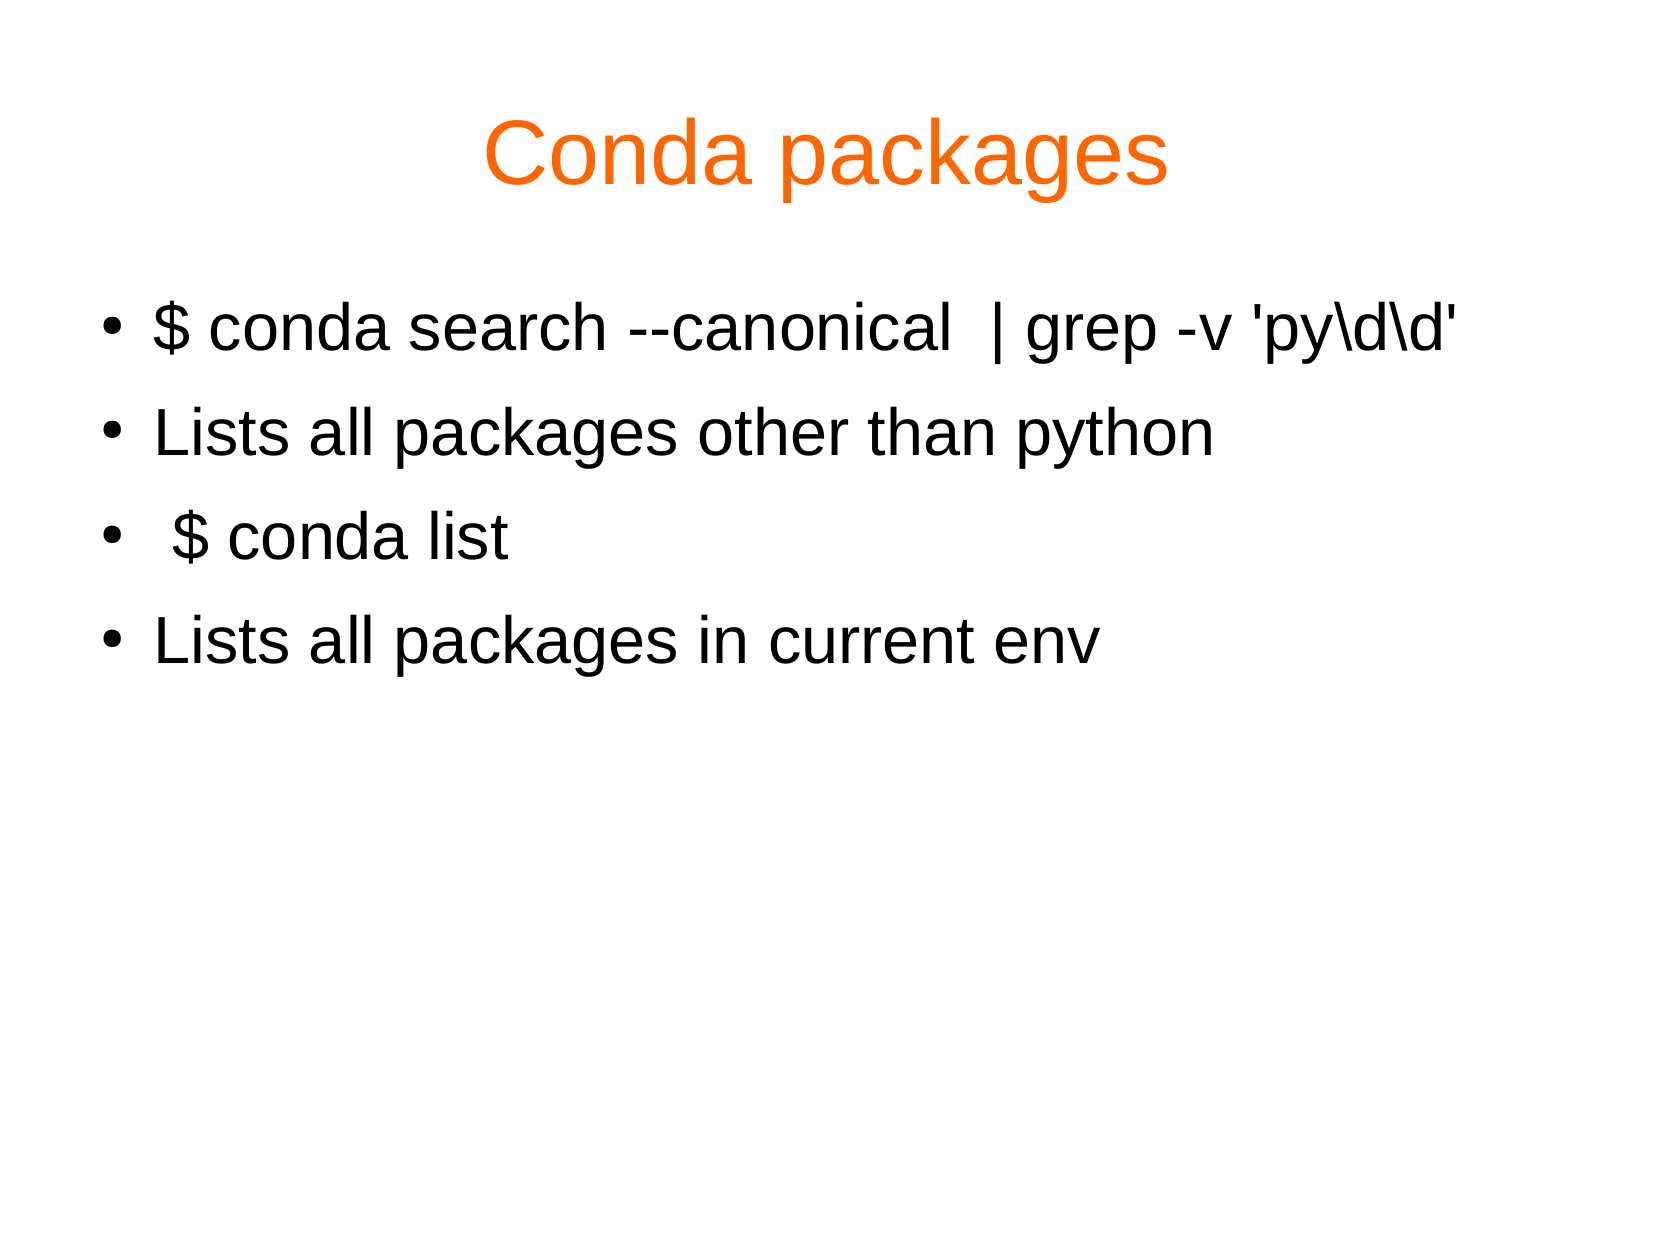

# Conda packages
$ conda search --canonical | grep -v 'py\d\d'
Lists all packages other than python
 $ conda list
Lists all packages in current env